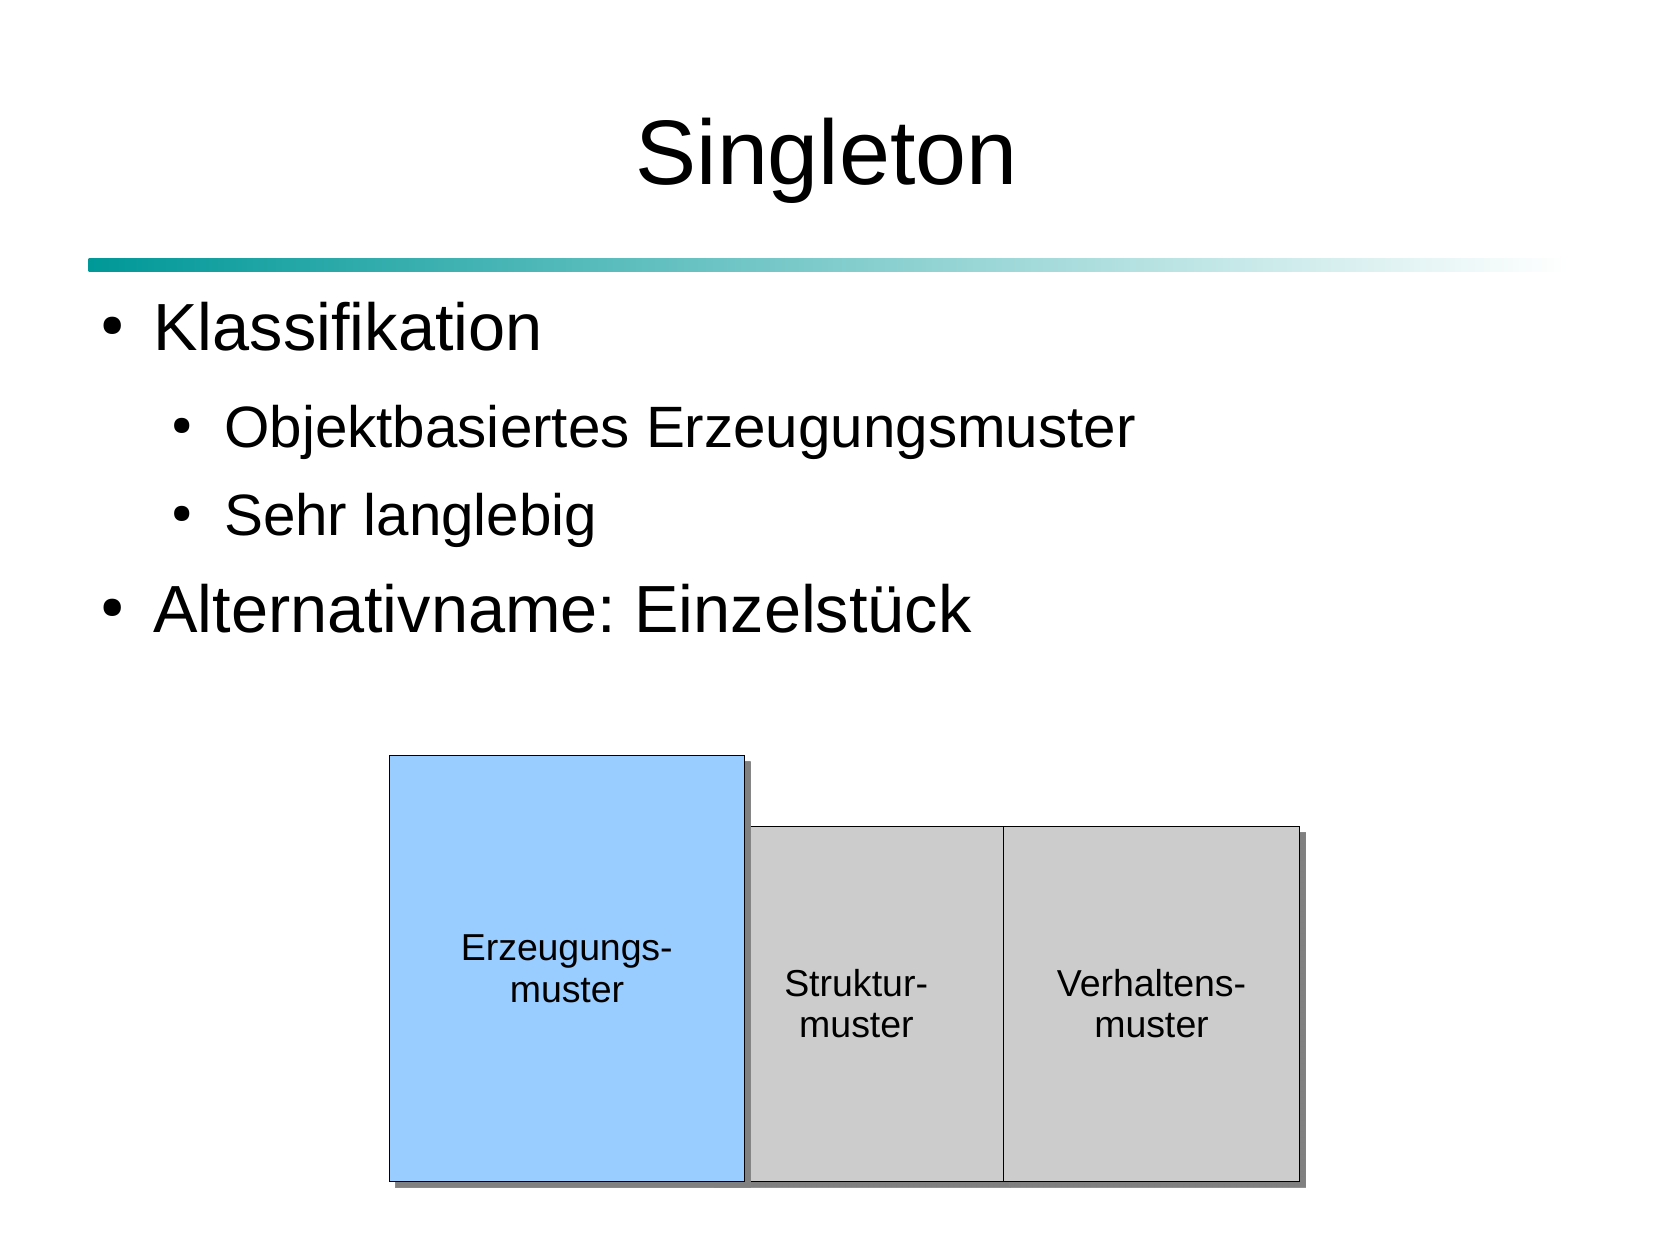

# Singleton
Klassifikation
Objektbasiertes Erzeugungsmuster
Sehr langlebig
Alternativname: Einzelstück
Erzeugungs-
muster
Struktur-
muster
Verhaltens-
muster